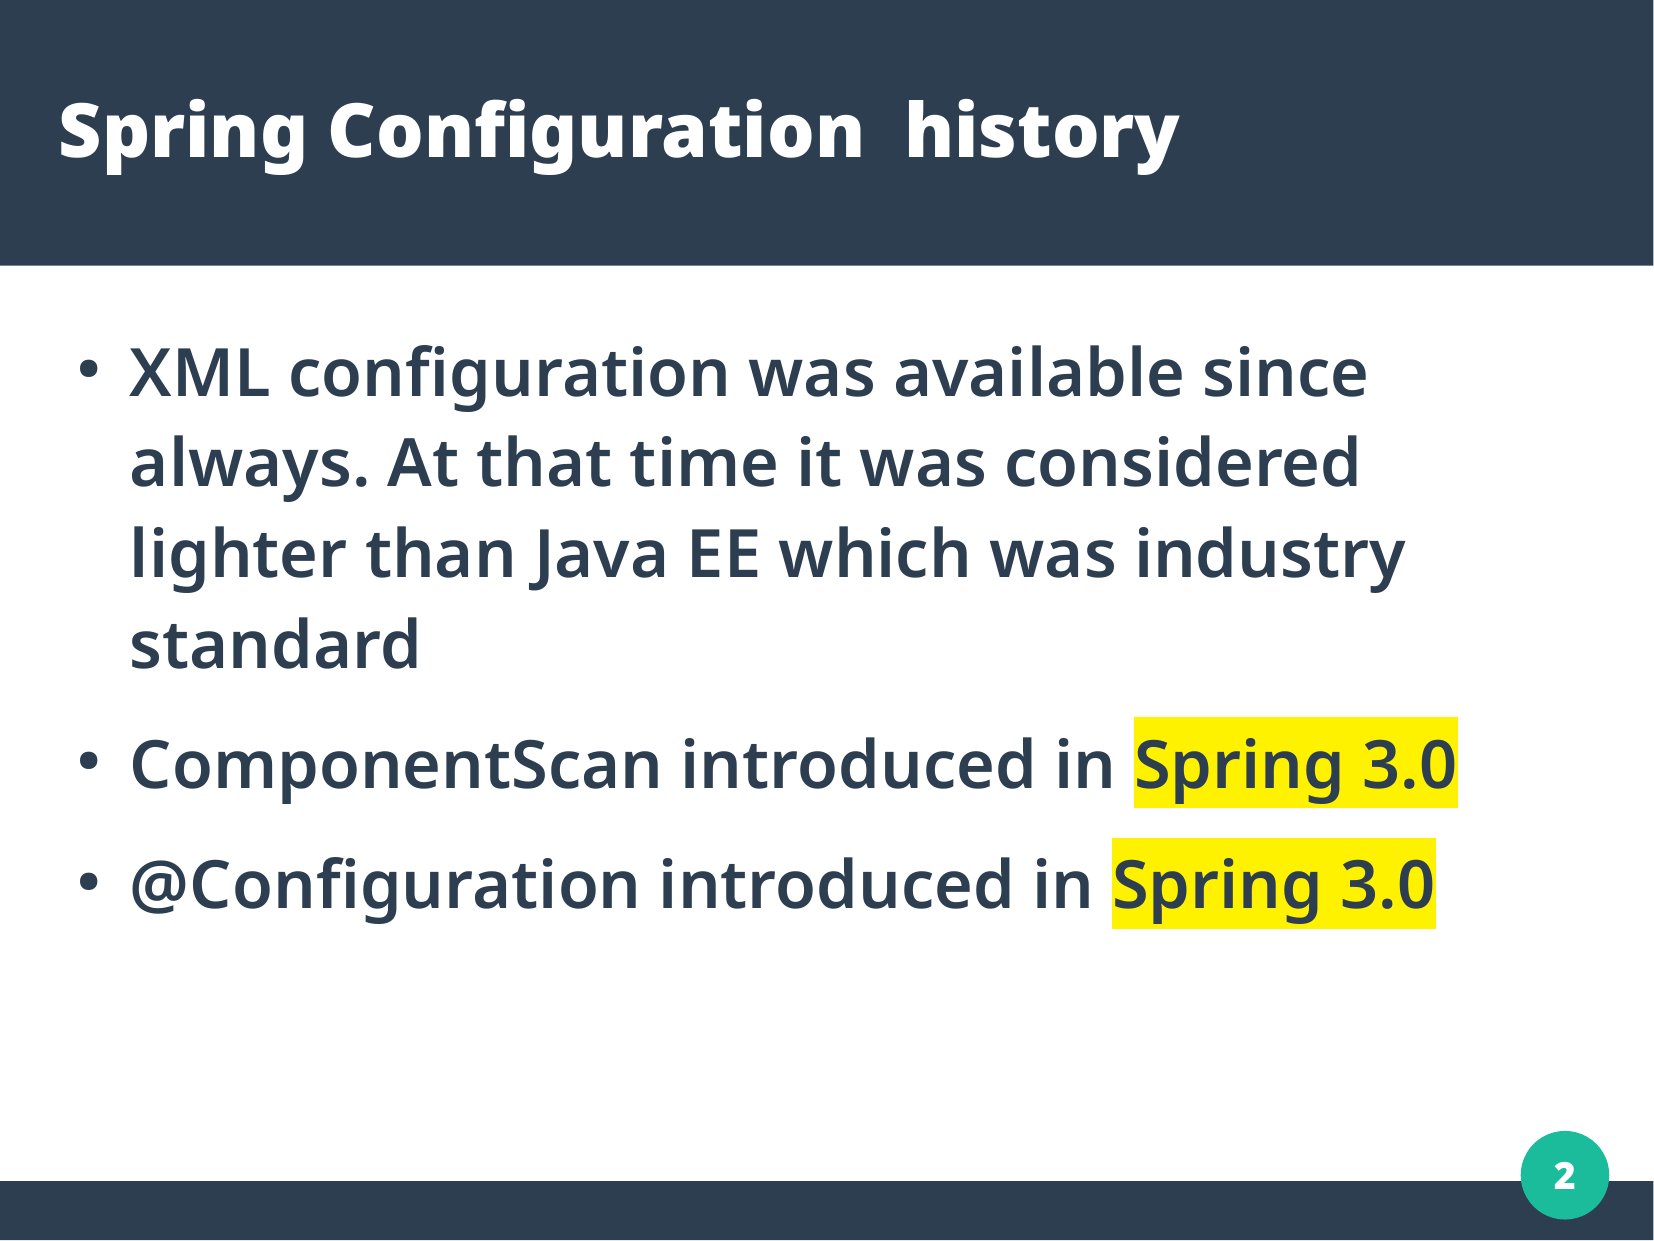

# Spring Configuration history
XML configuration was available since always. At that time it was considered lighter than Java EE which was industry standard
ComponentScan introduced in Spring 3.0
@Configuration introduced in Spring 3.0
2